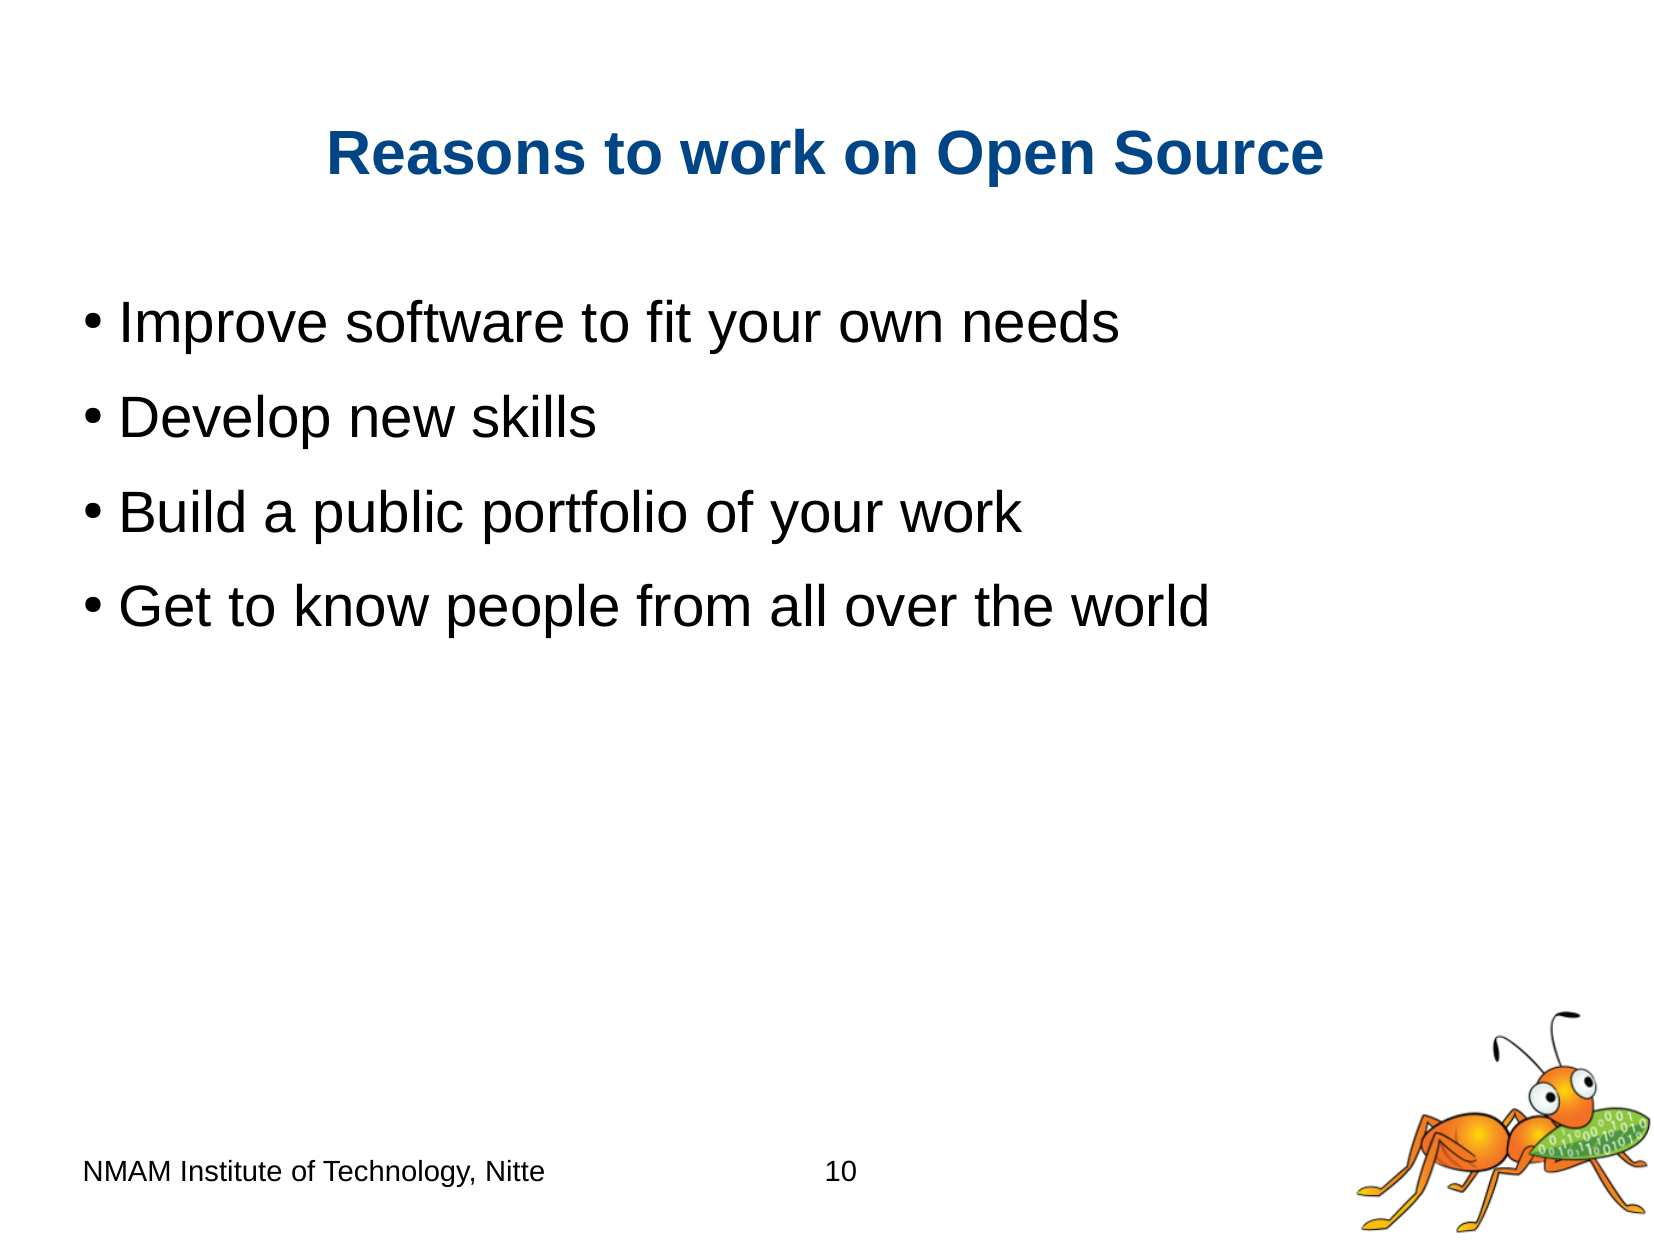

# Reasons to work on Open Source
Improve software to fit your own needs
Develop new skills
Build a public portfolio of your work
Get to know people from all over the world
NMAM.I.T, Nitte
10